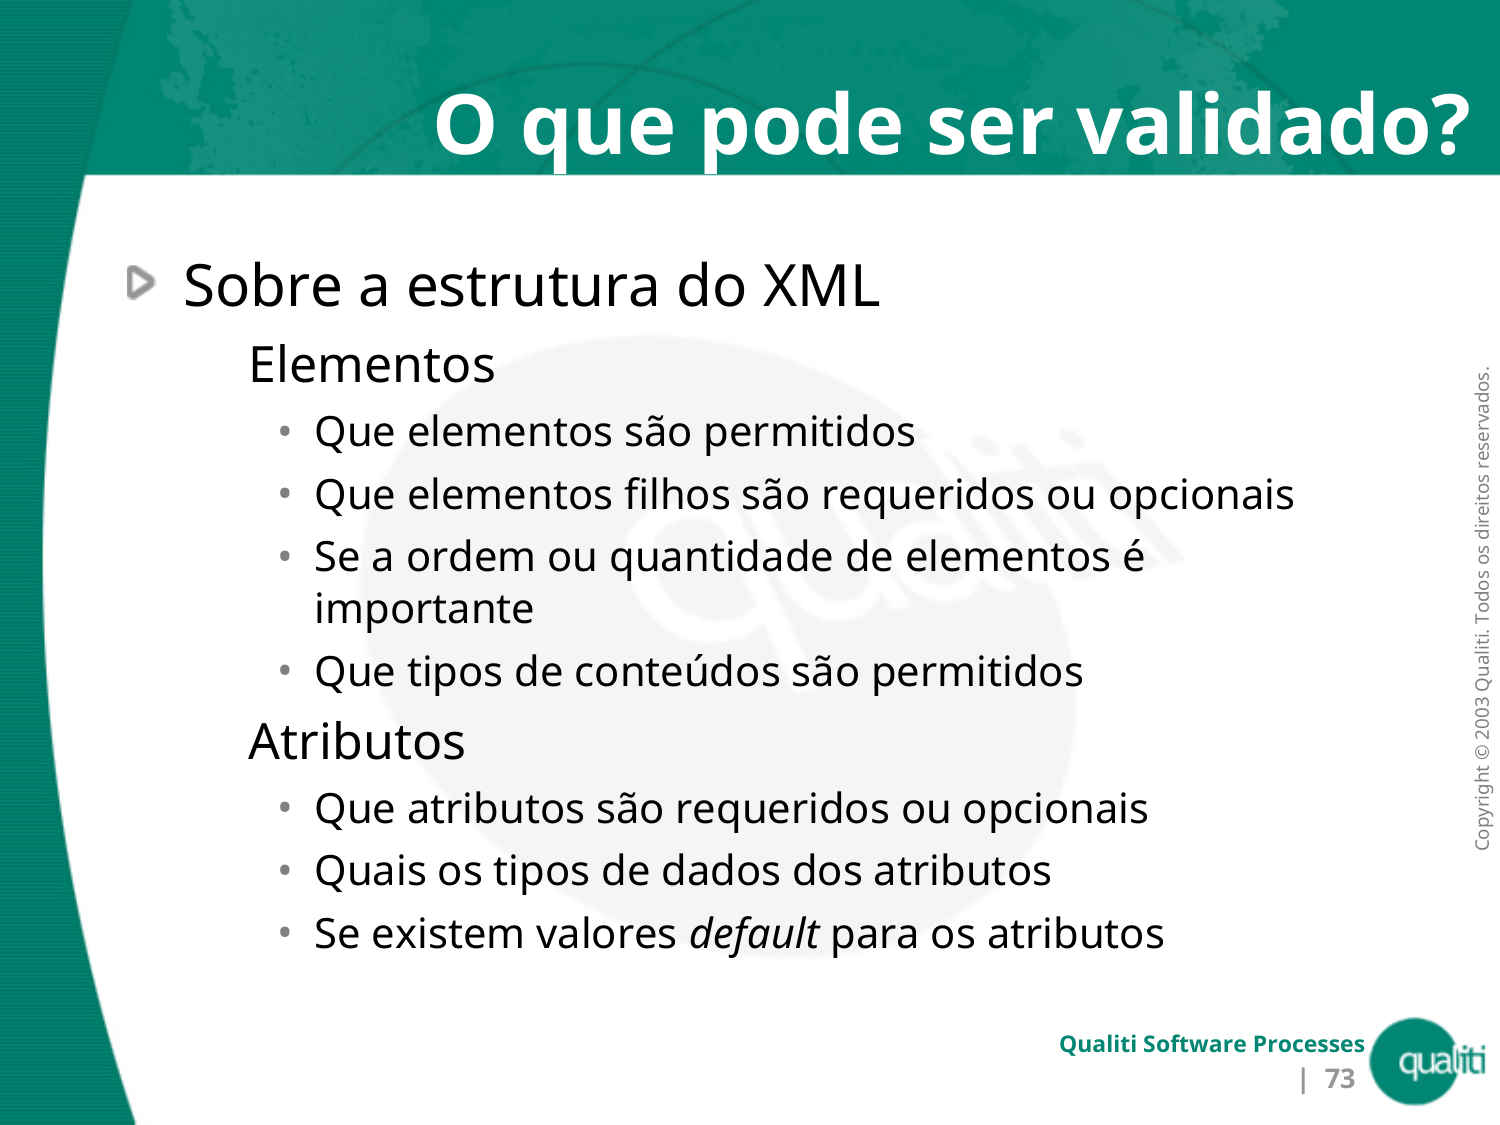

# O que pode ser validado?
Sobre a estrutura do XML
Elementos
Que elementos são permitidos
Que elementos filhos são requeridos ou opcionais
Se a ordem ou quantidade de elementos é importante
Que tipos de conteúdos são permitidos
Atributos
Que atributos são requeridos ou opcionais
Quais os tipos de dados dos atributos
Se existem valores default para os atributos